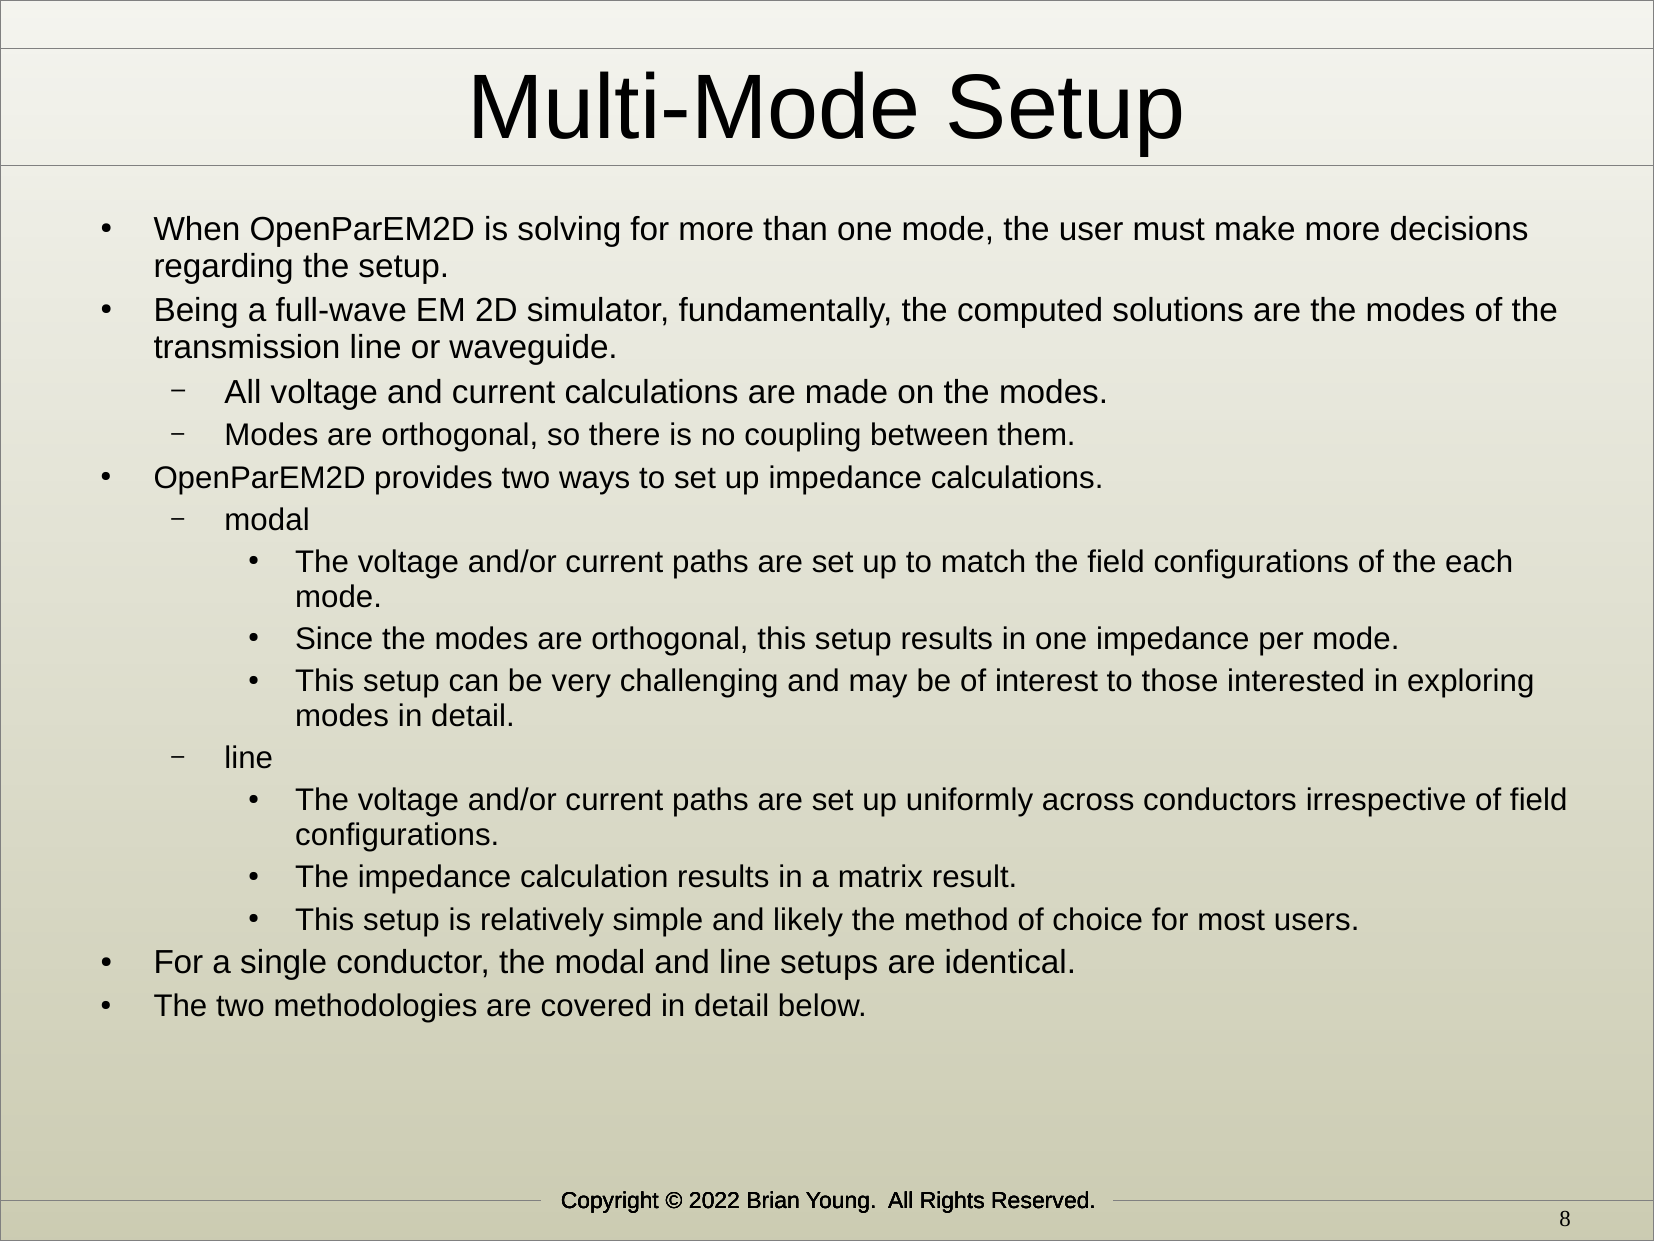

# Multi-Mode Setup
When OpenParEM2D is solving for more than one mode, the user must make more decisions regarding the setup.
Being a full-wave EM 2D simulator, fundamentally, the computed solutions are the modes of the transmission line or waveguide.
All voltage and current calculations are made on the modes.
Modes are orthogonal, so there is no coupling between them.
OpenParEM2D provides two ways to set up impedance calculations.
modal
The voltage and/or current paths are set up to match the field configurations of the each mode.
Since the modes are orthogonal, this setup results in one impedance per mode.
This setup can be very challenging and may be of interest to those interested in exploring modes in detail.
line
The voltage and/or current paths are set up uniformly across conductors irrespective of field configurations.
The impedance calculation results in a matrix result.
This setup is relatively simple and likely the method of choice for most users.
For a single conductor, the modal and line setups are identical.
The two methodologies are covered in detail below.
8